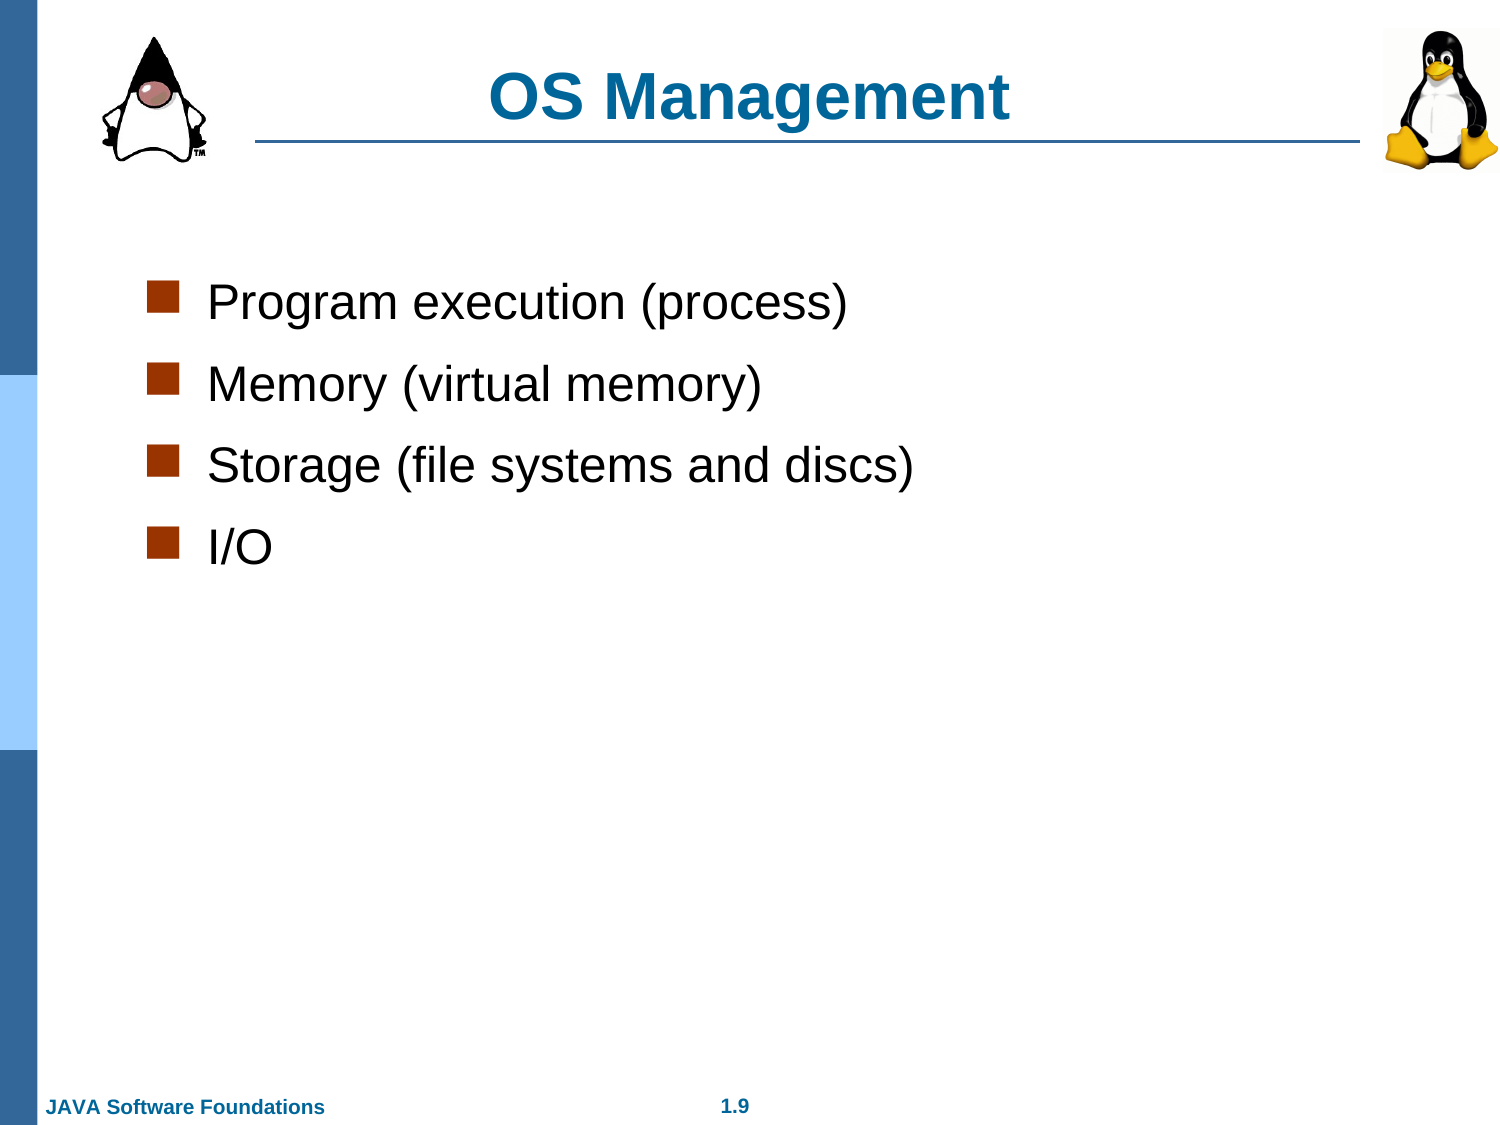

# OS Management
Program execution (process)
Memory (virtual memory)
Storage (file systems and discs)
I/O